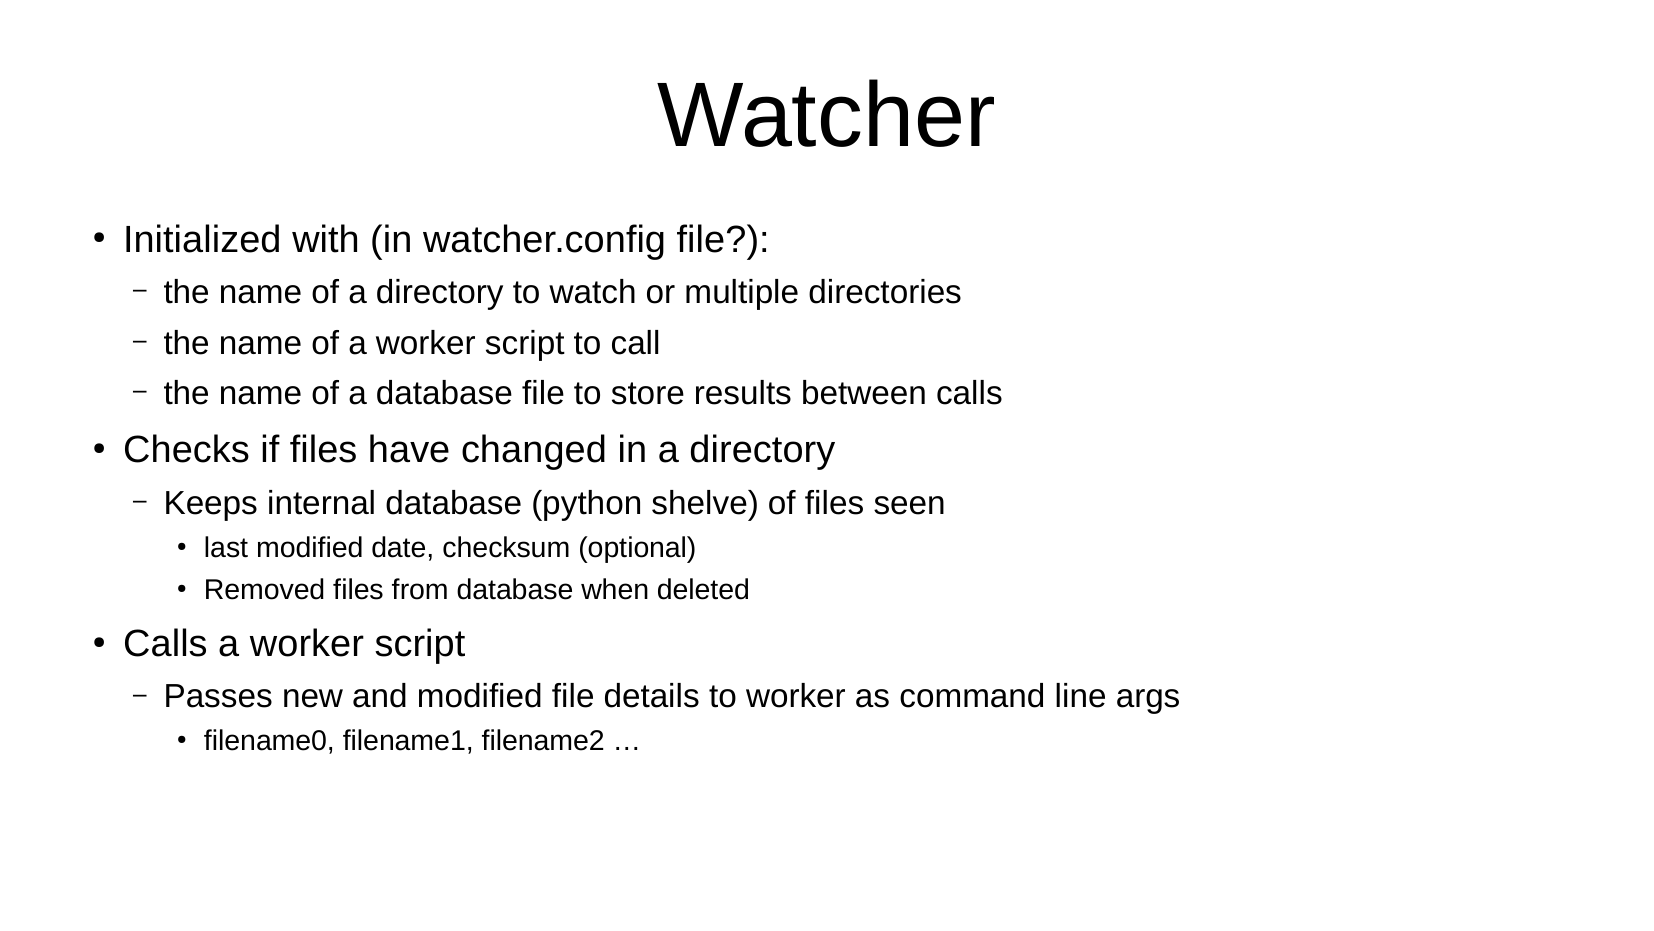

# Watcher
Initialized with (in watcher.config file?):
the name of a directory to watch or multiple directories
the name of a worker script to call
the name of a database file to store results between calls
Checks if files have changed in a directory
Keeps internal database (python shelve) of files seen
last modified date, checksum (optional)
Removed files from database when deleted
Calls a worker script
Passes new and modified file details to worker as command line args
filename0, filename1, filename2 …